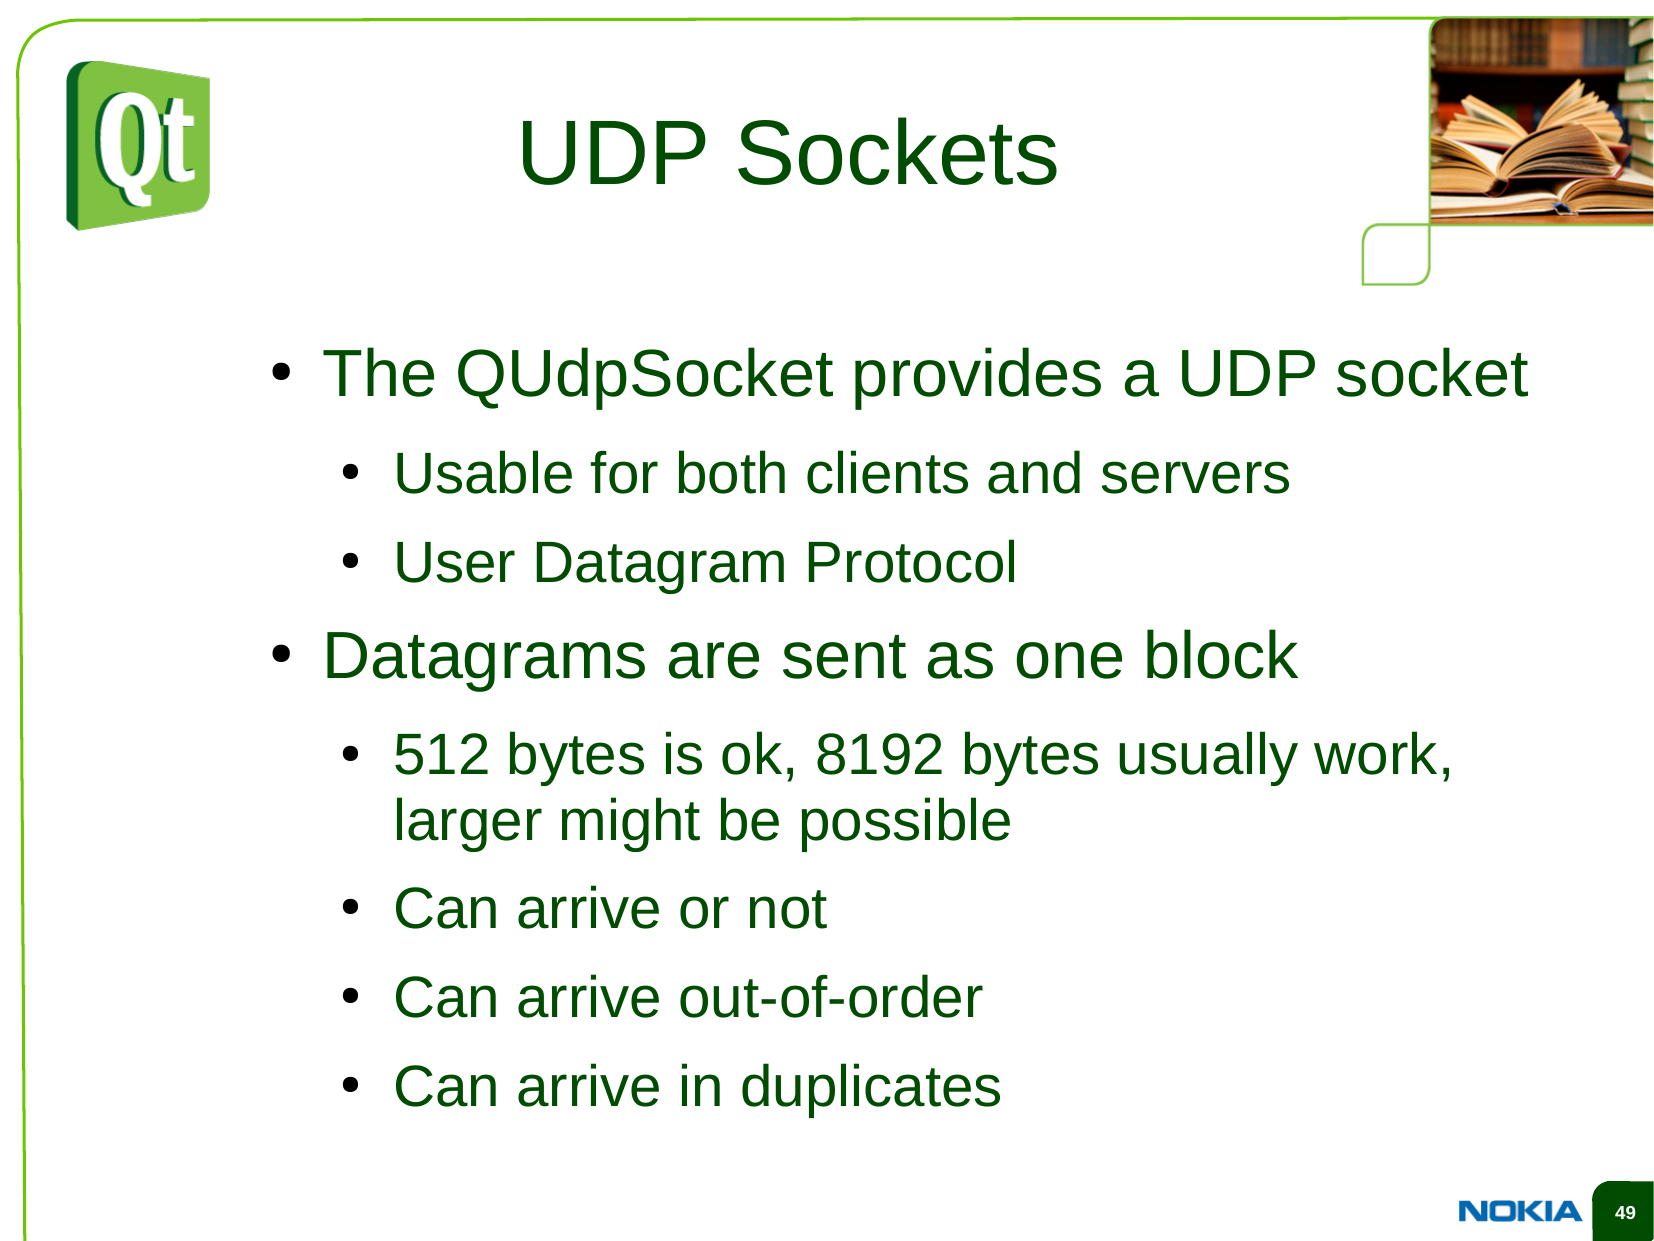

# UDP Sockets
The QUdpSocket provides a UDP socket
Usable for both clients and servers
User Datagram Protocol
Datagrams are sent as one block
512 bytes is ok, 8192 bytes usually work, larger might be possible
Can arrive or not
Can arrive out-of-order
Can arrive in duplicates